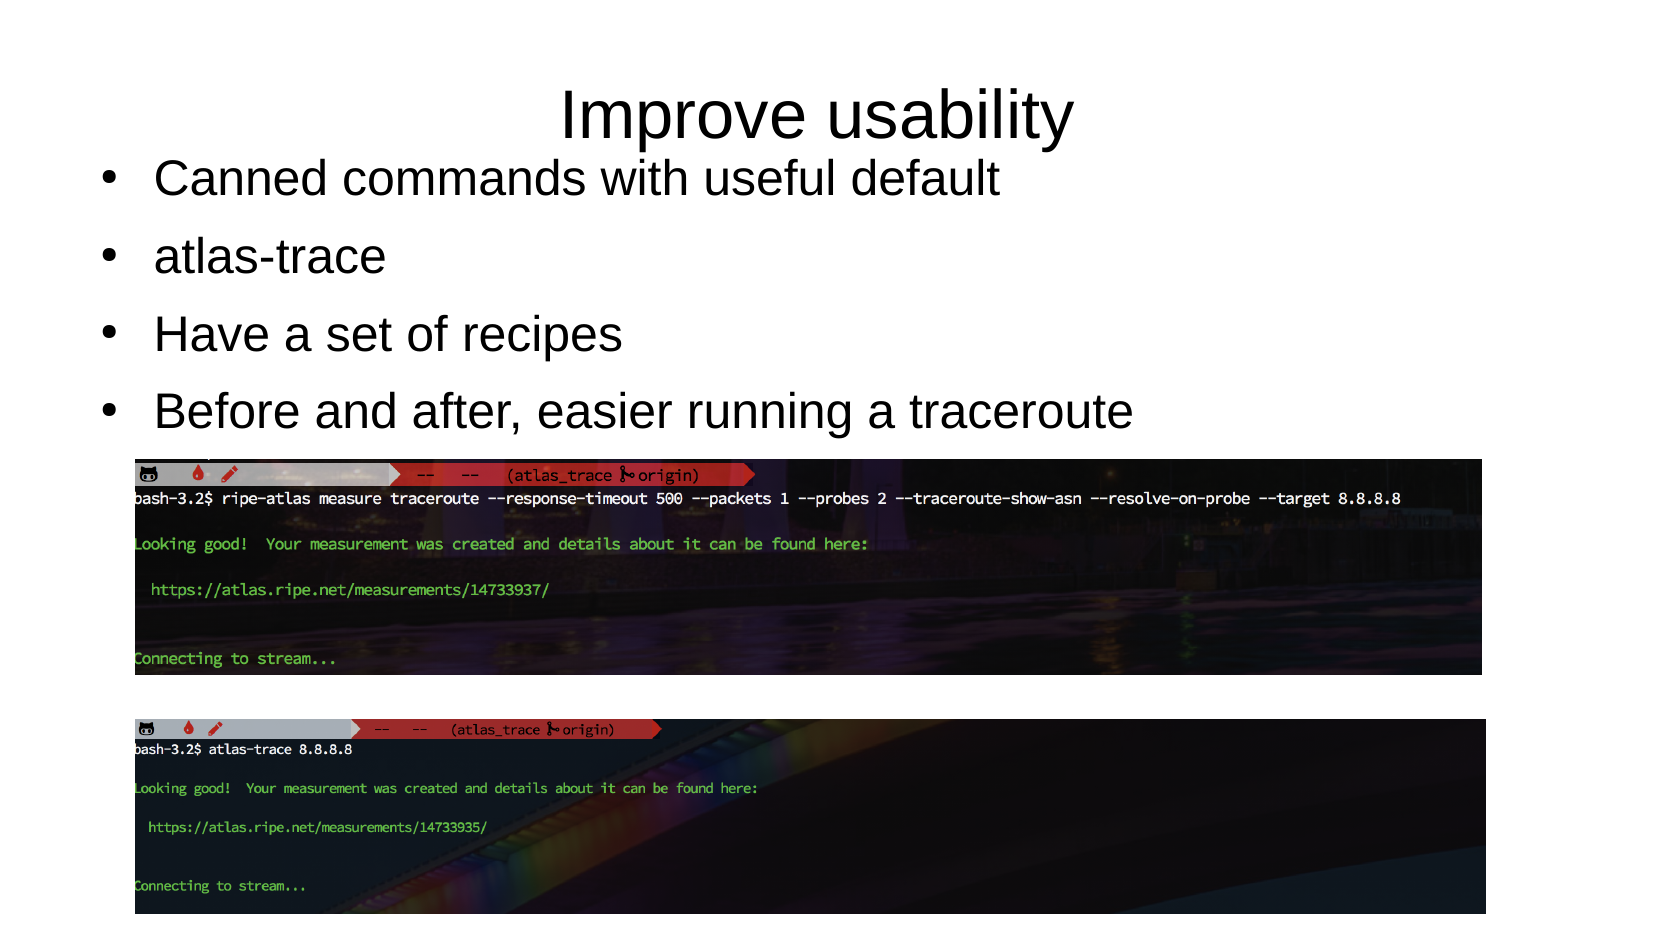

# Improve usability
Canned commands with useful default
atlas-trace
Have a set of recipes
Before and after, easier running a traceroute